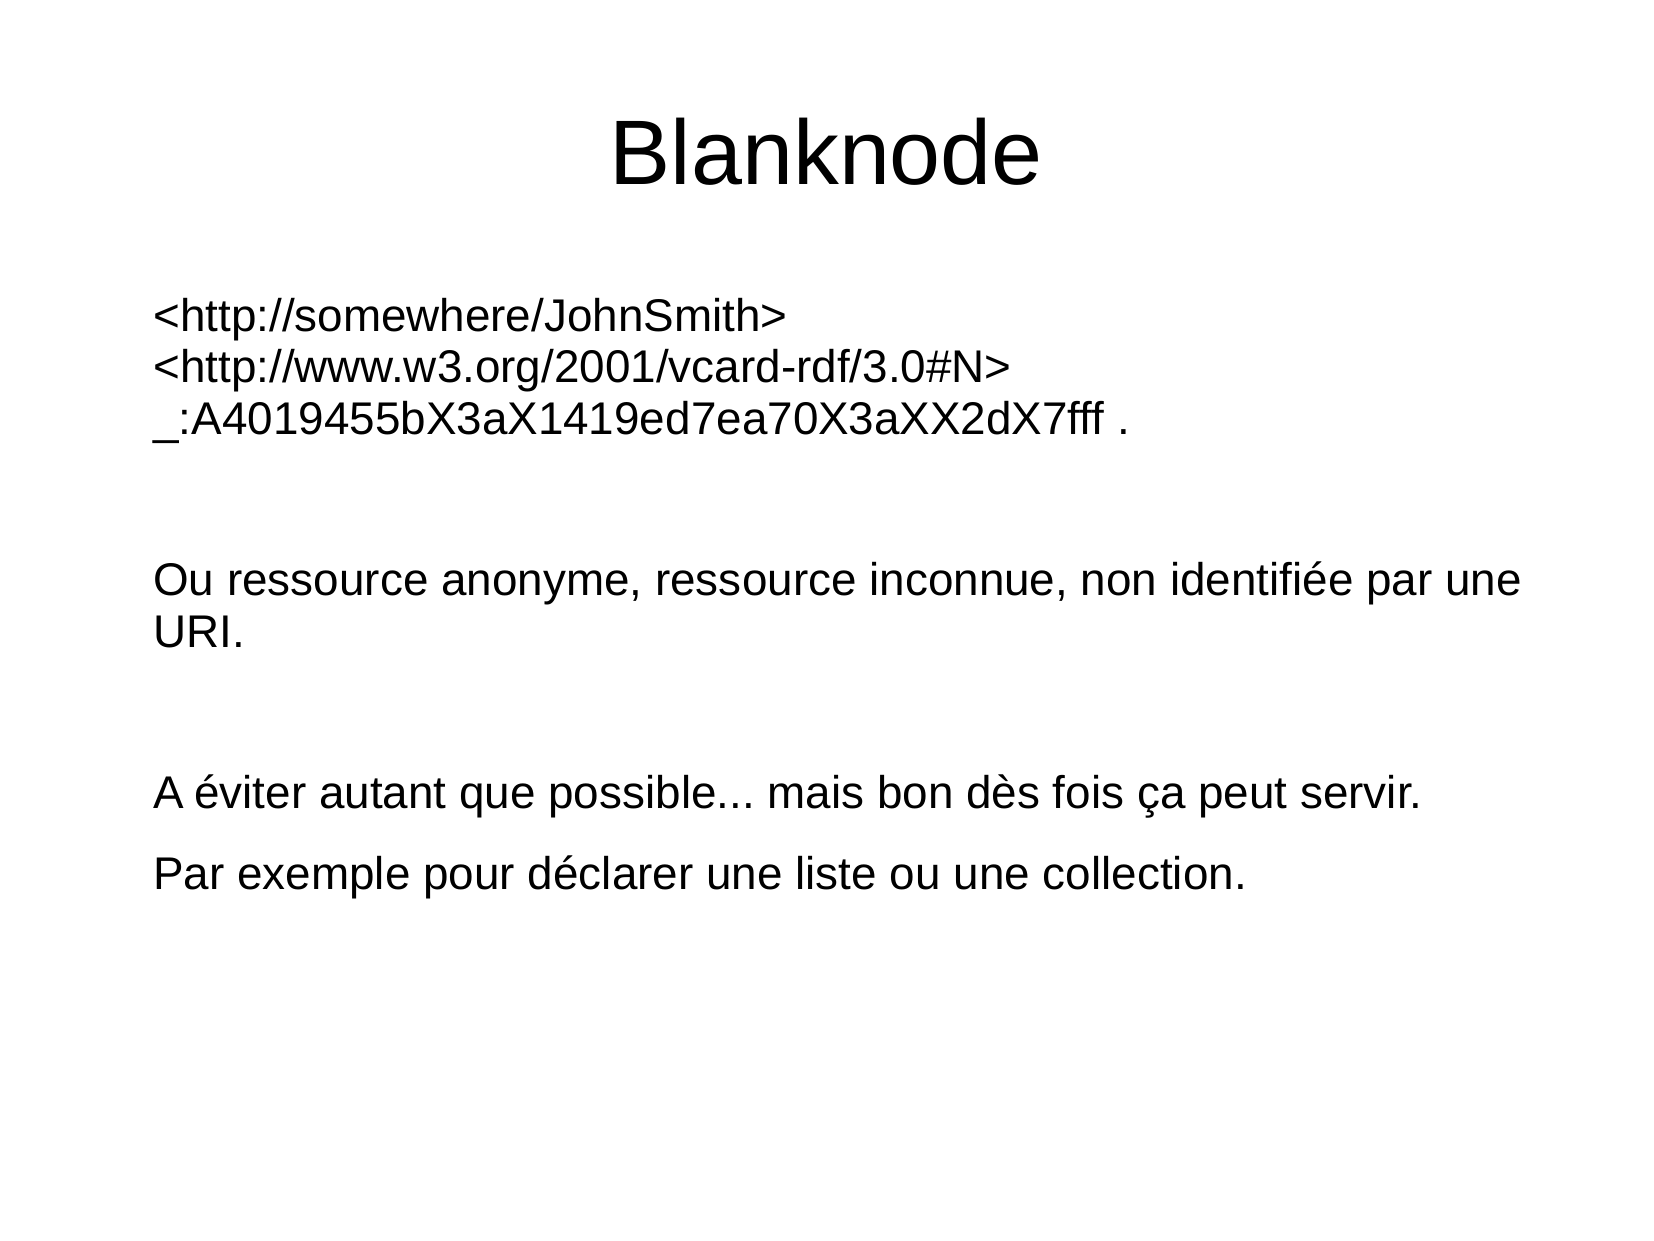

# Blanknode
<http://somewhere/JohnSmith> <http://www.w3.org/2001/vcard-rdf/3.0#N> _:A4019455bX3aX1419ed7ea70X3aXX2dX7fff .
Ou ressource anonyme, ressource inconnue, non identifiée par une URI.
A éviter autant que possible... mais bon dès fois ça peut servir.
Par exemple pour déclarer une liste ou une collection.